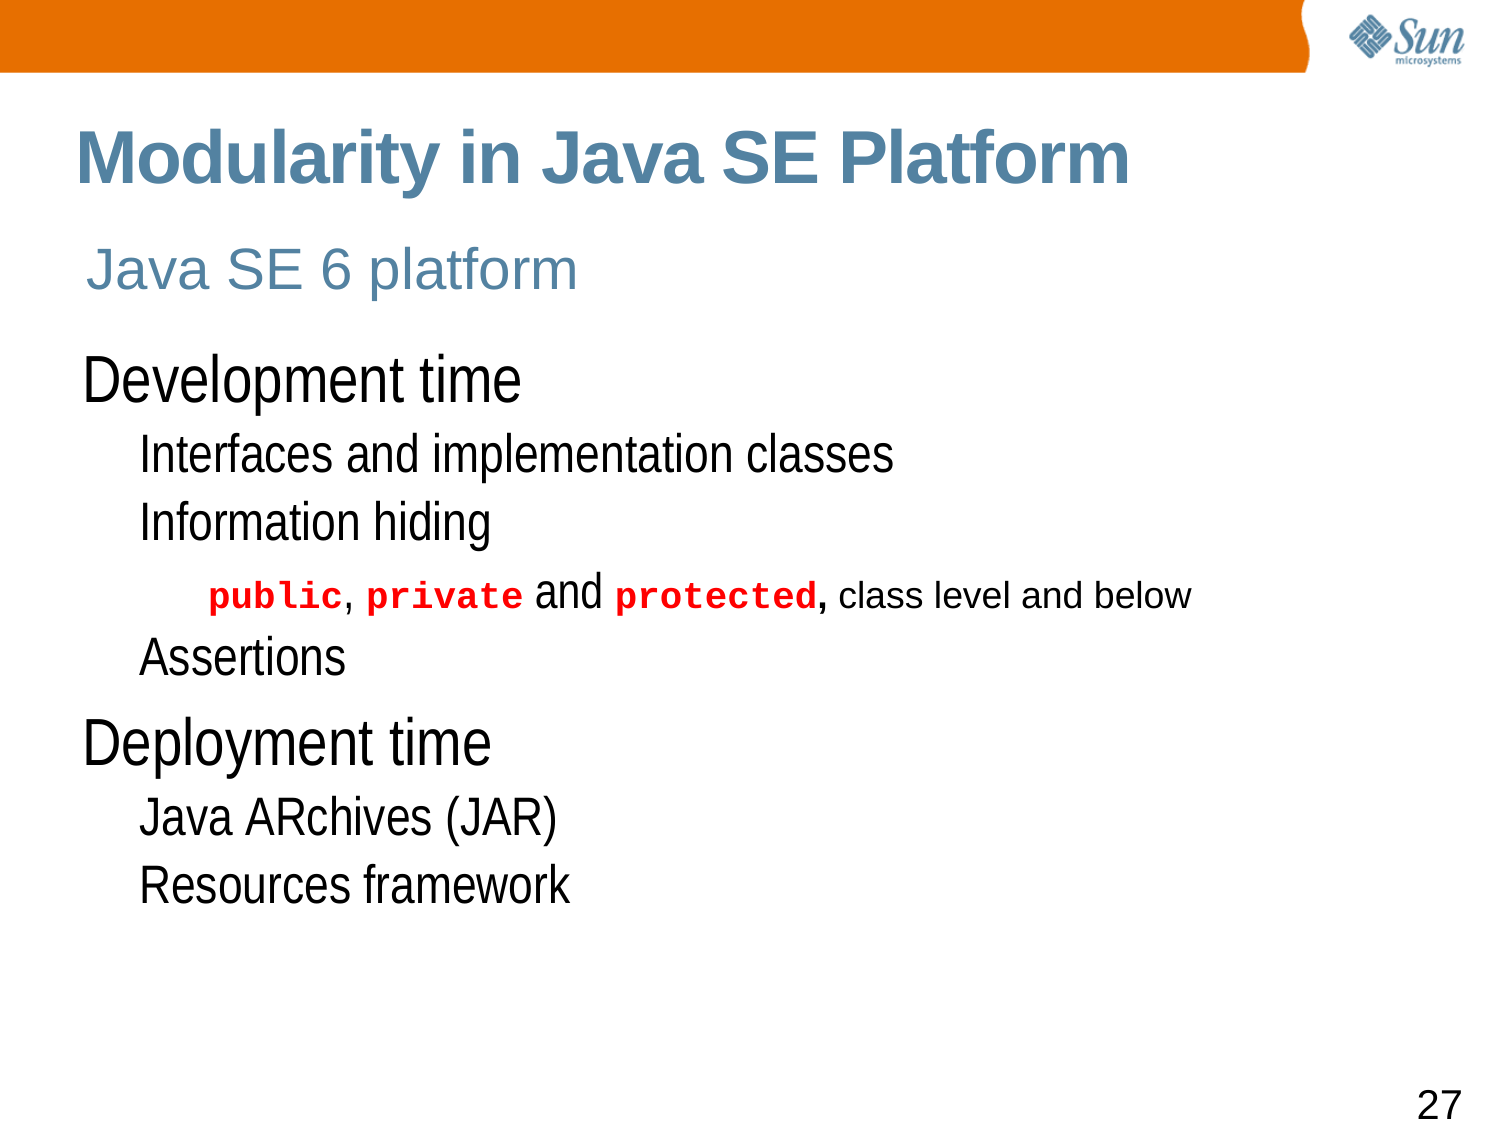

# Modularity in Java SE Platform
Java SE 6 platform
Development time
Interfaces and implementation classes
Information hiding
public, private and protected, class level and below
Assertions
Deployment time
Java ARchives (JAR)
Resources framework